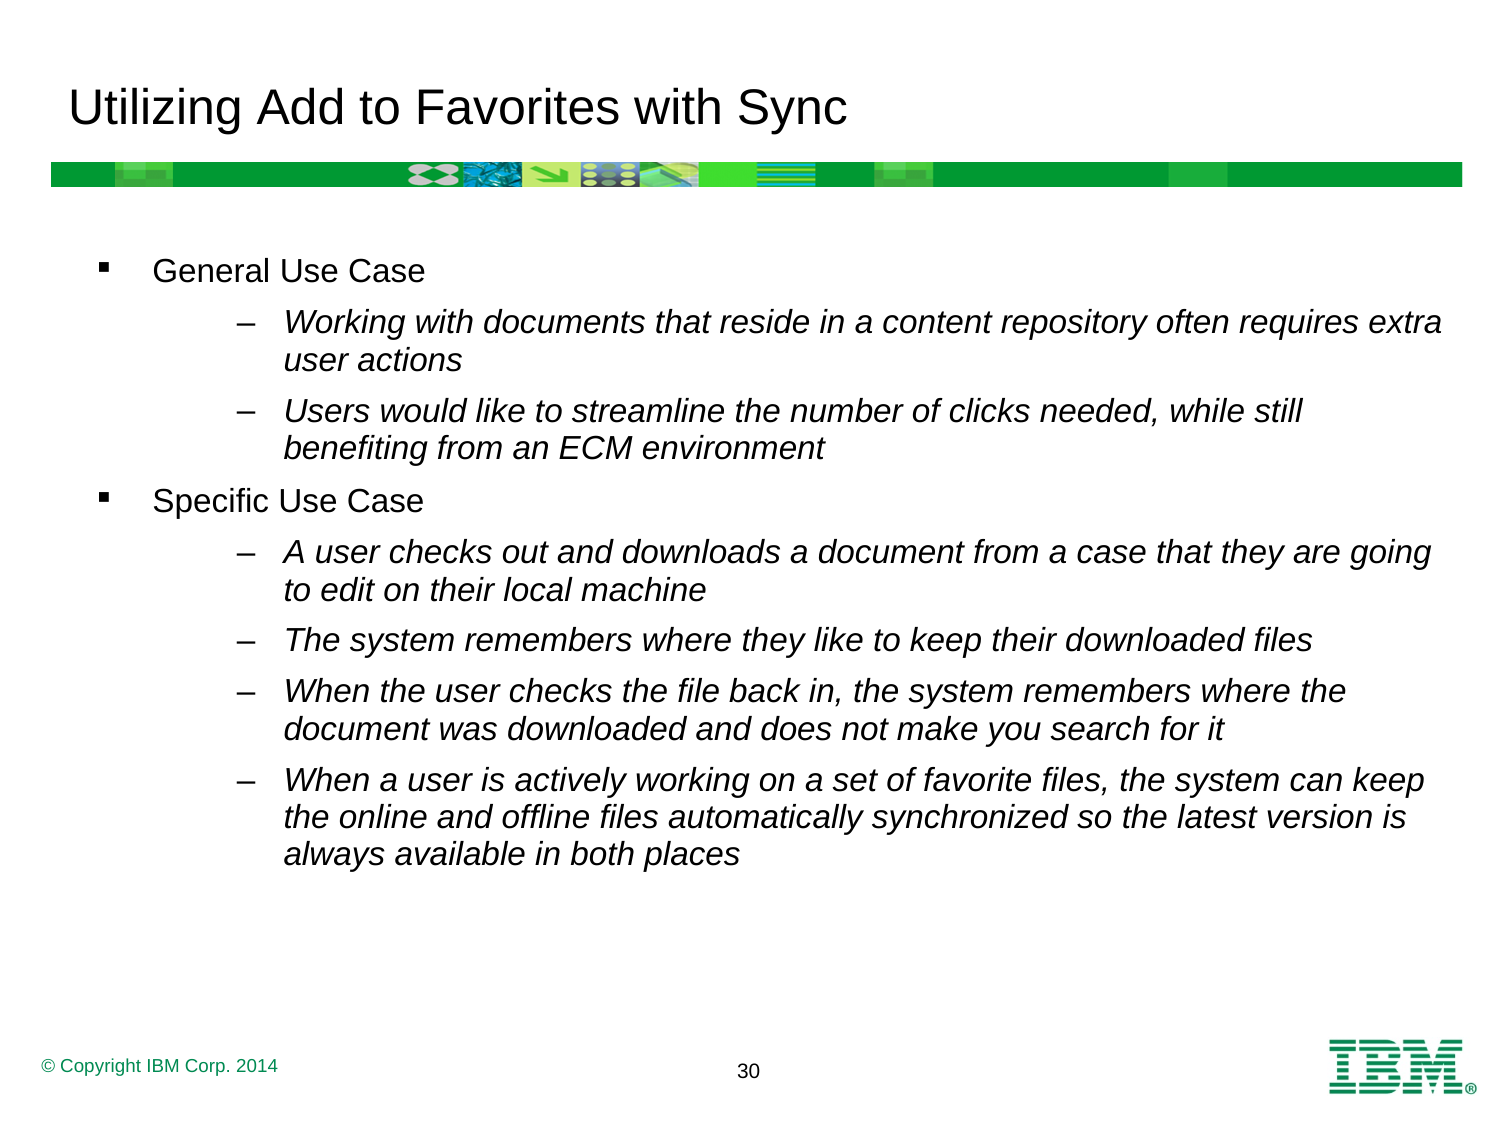

# Utilizing Add to Favorites with Sync
General Use Case
Working with documents that reside in a content repository often requires extra user actions
Users would like to streamline the number of clicks needed, while still benefiting from an ECM environment
Specific Use Case
A user checks out and downloads a document from a case that they are going to edit on their local machine
The system remembers where they like to keep their downloaded files
When the user checks the file back in, the system remembers where the document was downloaded and does not make you search for it
When a user is actively working on a set of favorite files, the system can keep the online and offline files automatically synchronized so the latest version is always available in both places
30